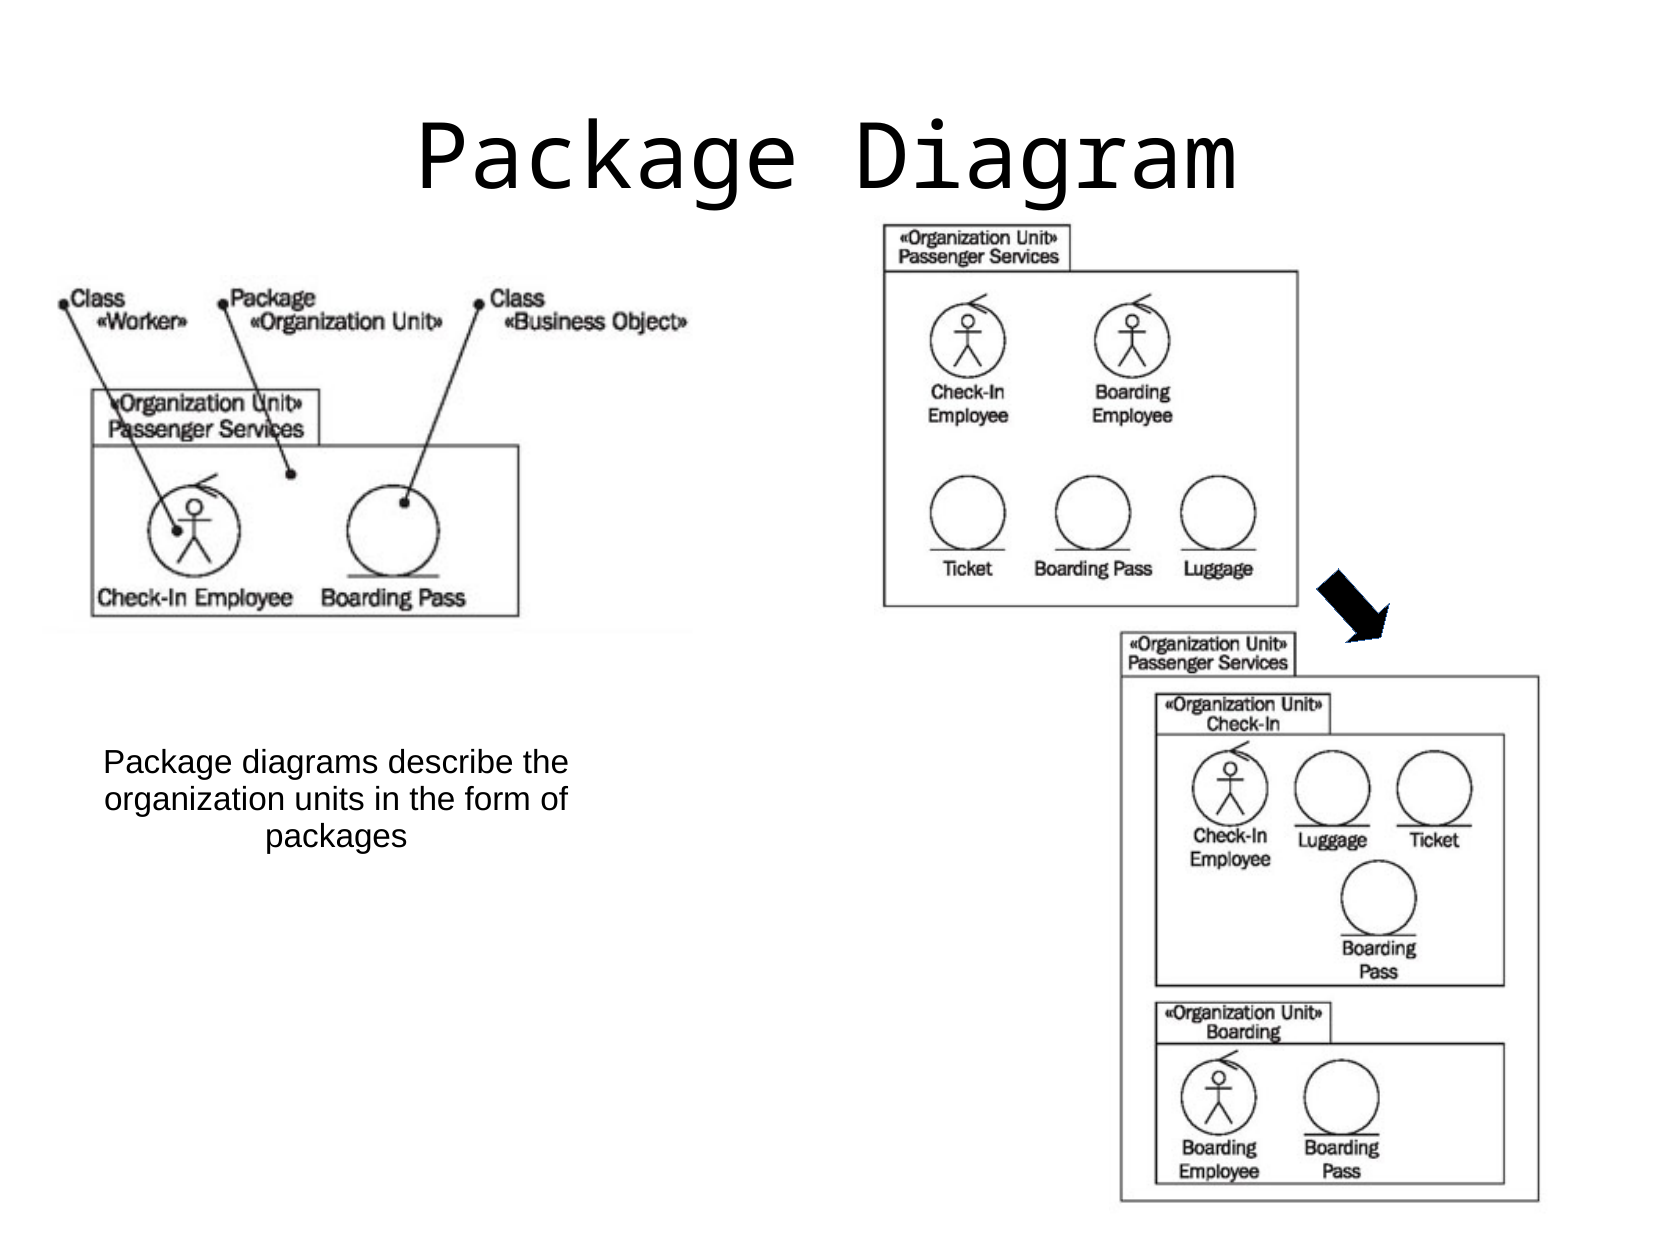

# Package Diagram
Package diagrams describe the organization units in the form of packages